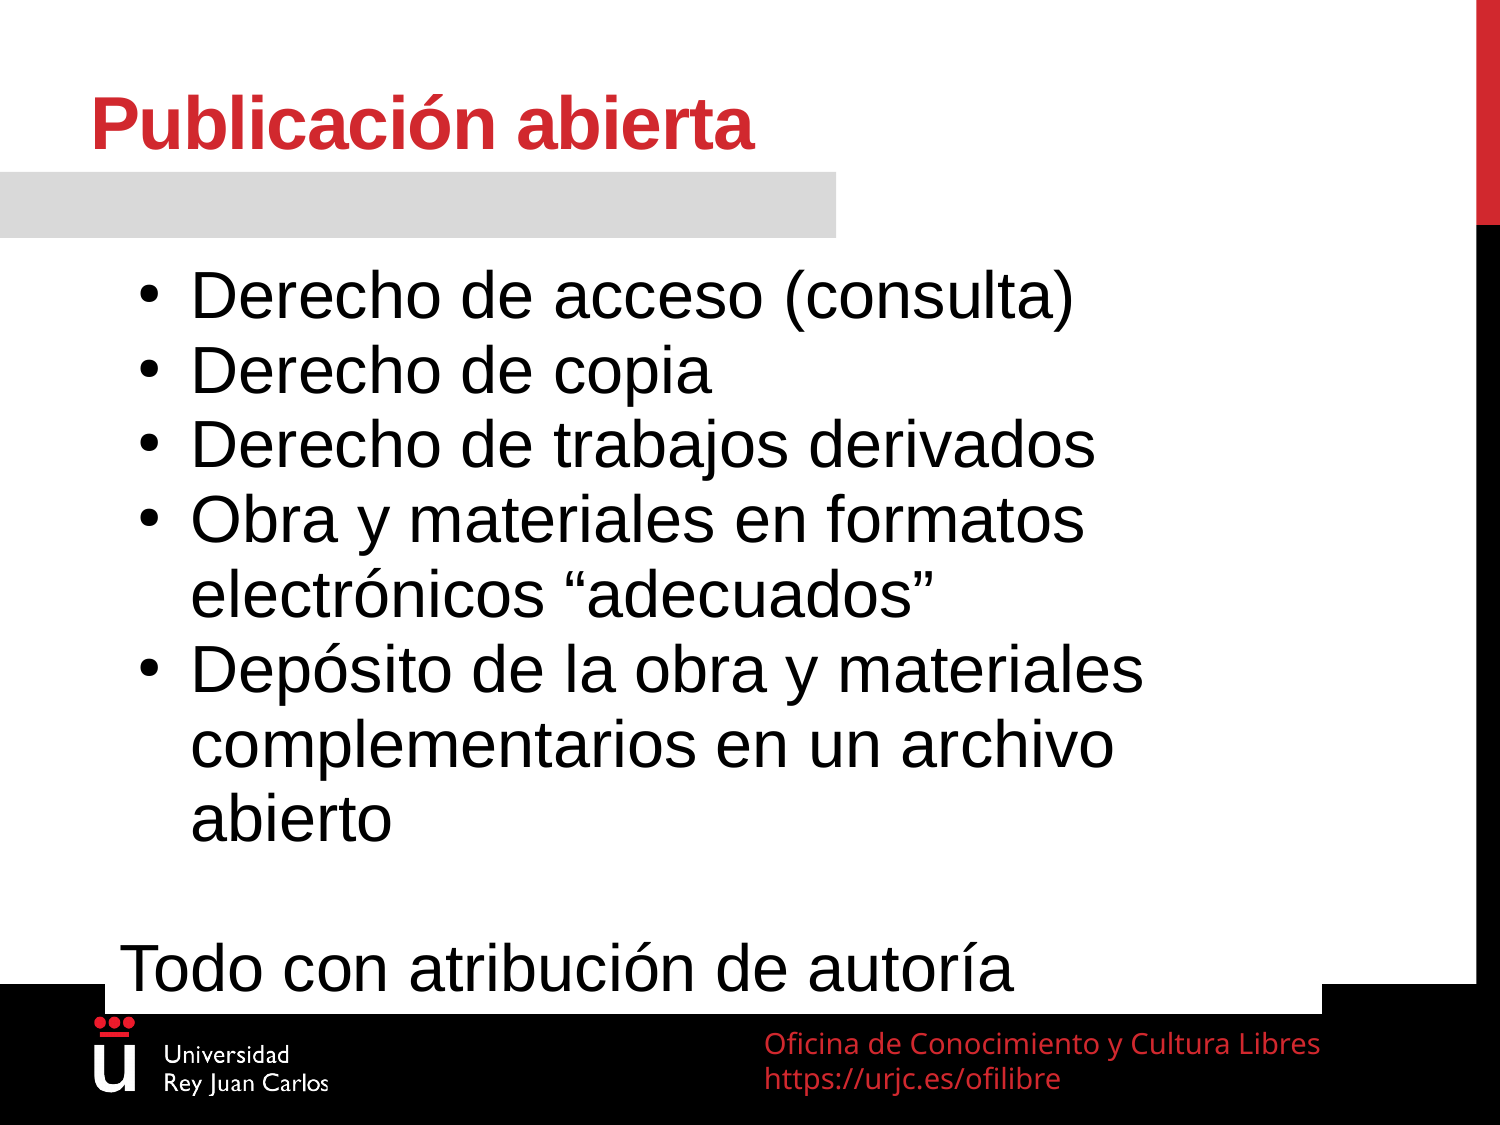

Publicación abierta
Derecho de acceso (consulta)
Derecho de copia
Derecho de trabajos derivados
Obra y materiales en formatos electrónicos “adecuados”
Depósito de la obra y materiales complementarios en un archivo abierto
Todo con atribución de autoría
#
Oficina de Conocimiento y Cultura Libres
https://urjc.es/ofilibre